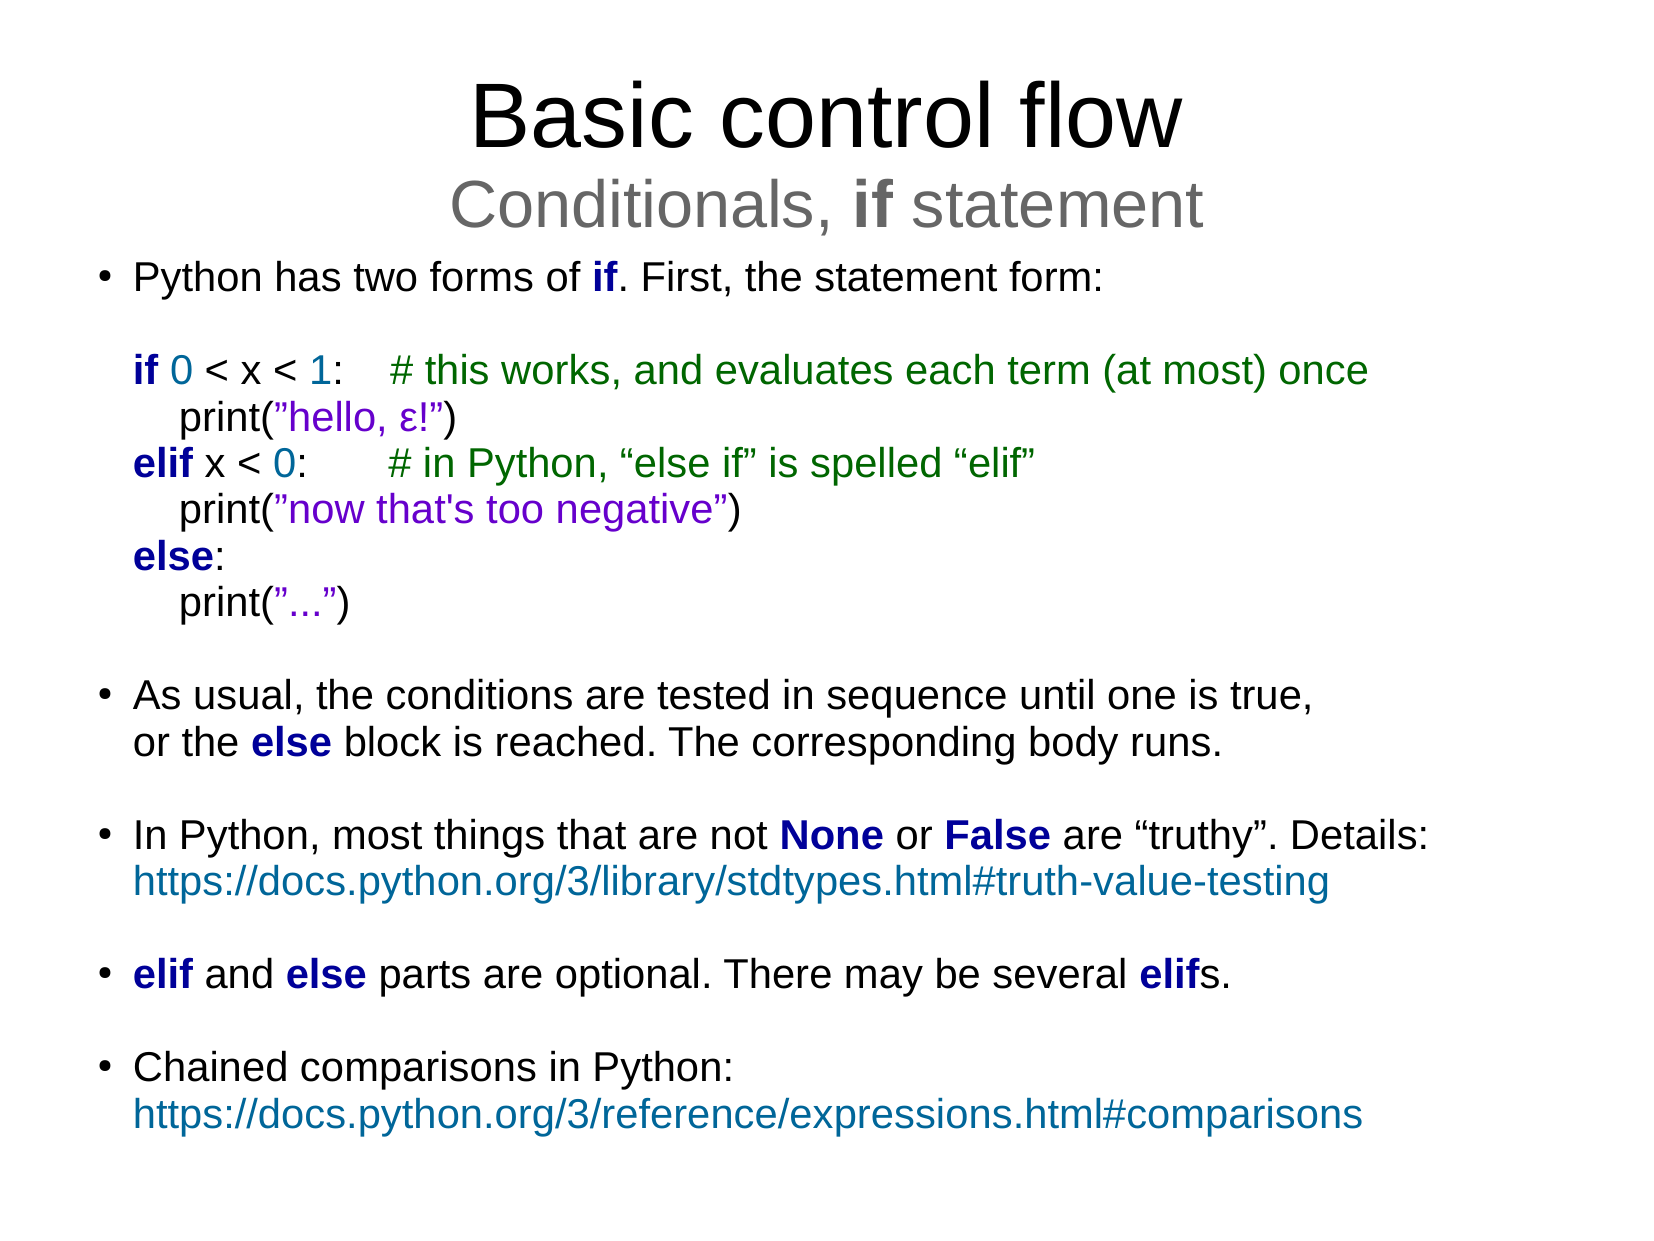

# Basic control flow Conditionals, if statement
Python has two forms of if. First, the statement form:
if 0 < x < 1: # this works, and evaluates each term (at most) once
 print(”hello, ε!”)
elif x < 0: # in Python, “else if” is spelled “elif”
 print(”now that's too negative”)
else:
 print(”...”)
As usual, the conditions are tested in sequence until one is true,
or the else block is reached. The corresponding body runs.
In Python, most things that are not None or False are “truthy”. Details:
https://docs.python.org/3/library/stdtypes.html#truth-value-testing
elif and else parts are optional. There may be several elifs.
Chained comparisons in Python:
https://docs.python.org/3/reference/expressions.html#comparisons